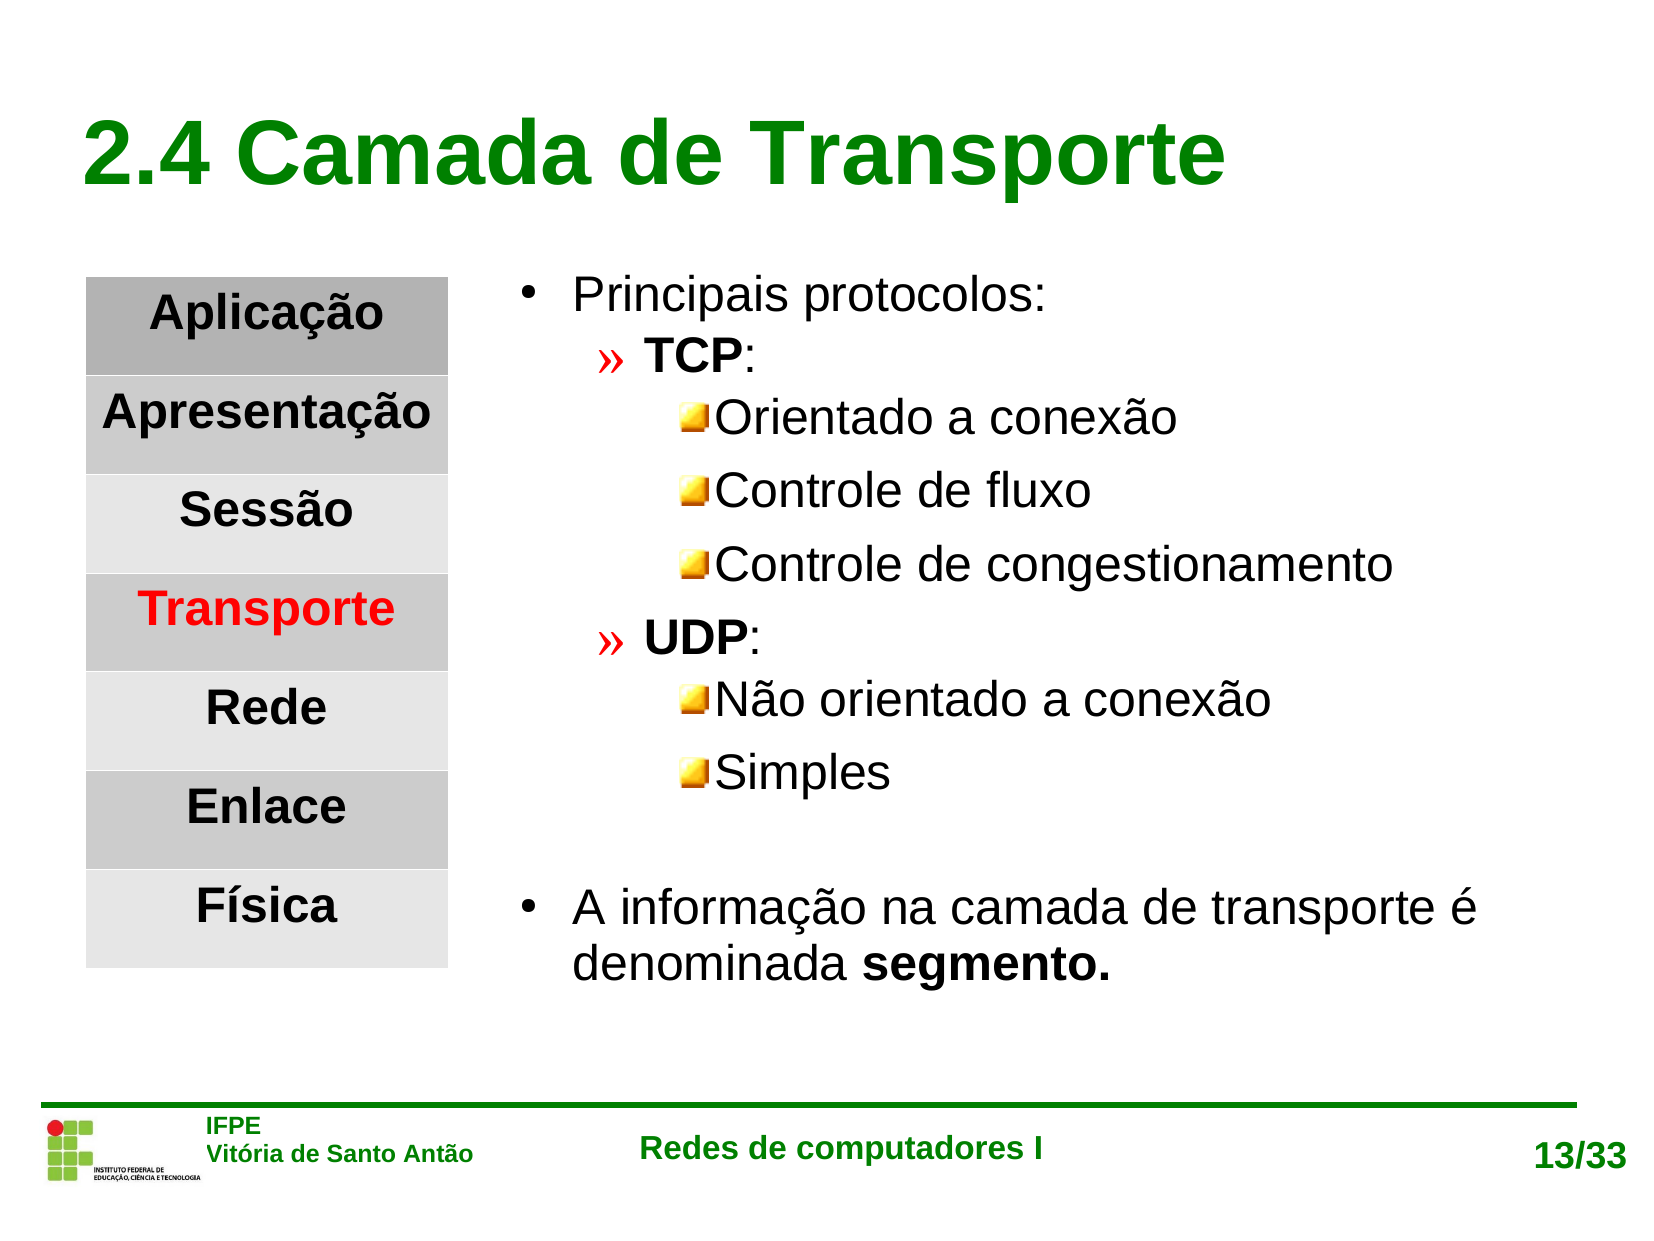

# 2.4 Camada de Transporte
Principais protocolos:
TCP:
Orientado a conexão
Controle de fluxo
Controle de congestionamento
UDP:
Não orientado a conexão
Simples
A informação na camada de transporte é denominada segmento.
| Aplicação |
| --- |
| Apresentação |
| Sessão |
| Transporte |
| Rede |
| Enlace |
| Física |